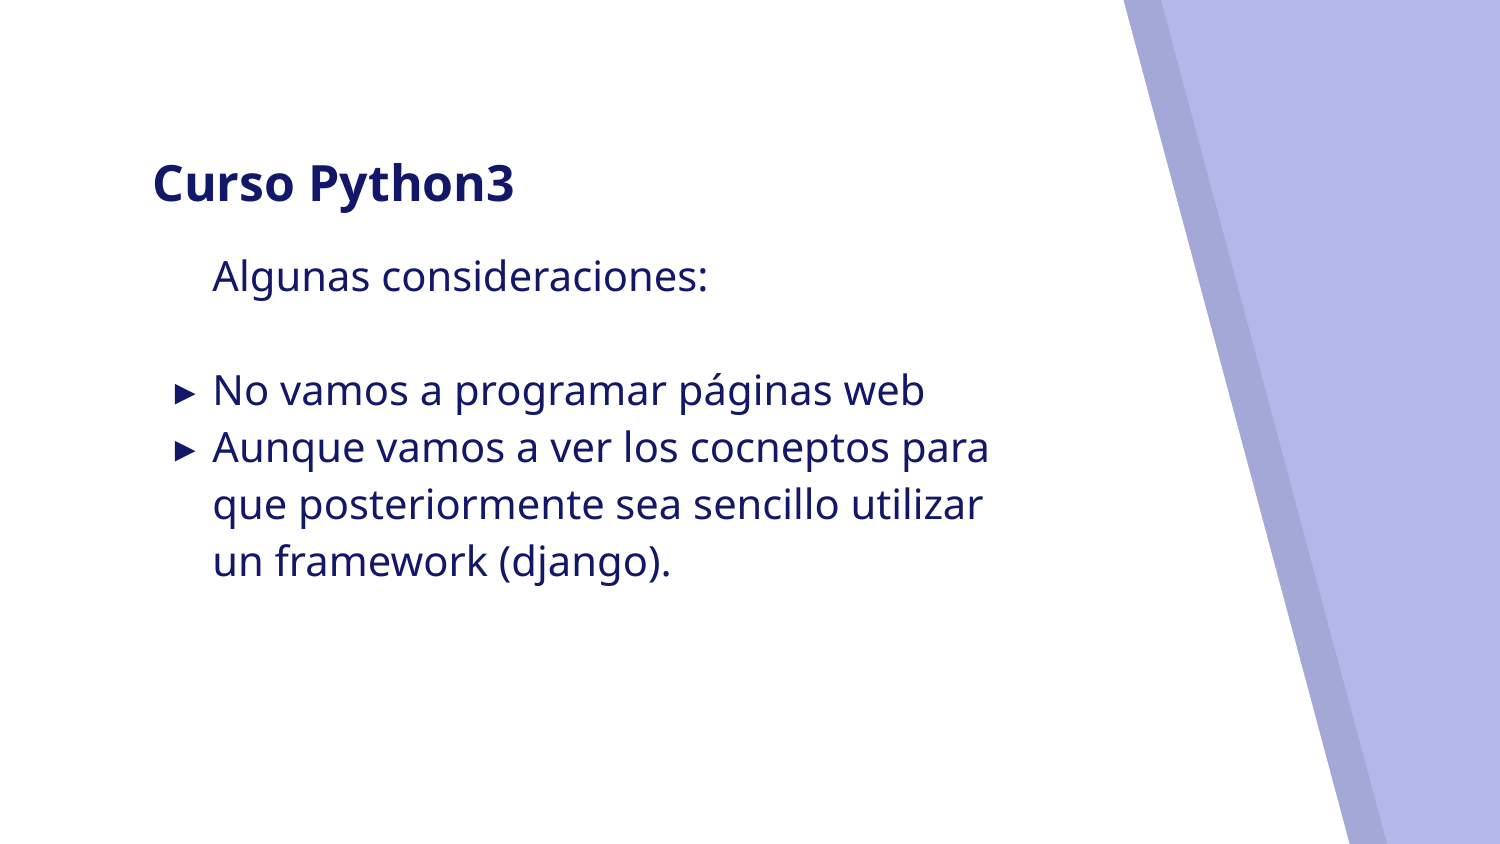

# Curso Python3
Algunas consideraciones:
No vamos a programar páginas web
Aunque vamos a ver los cocneptos para que posteriormente sea sencillo utilizar un framework (django).